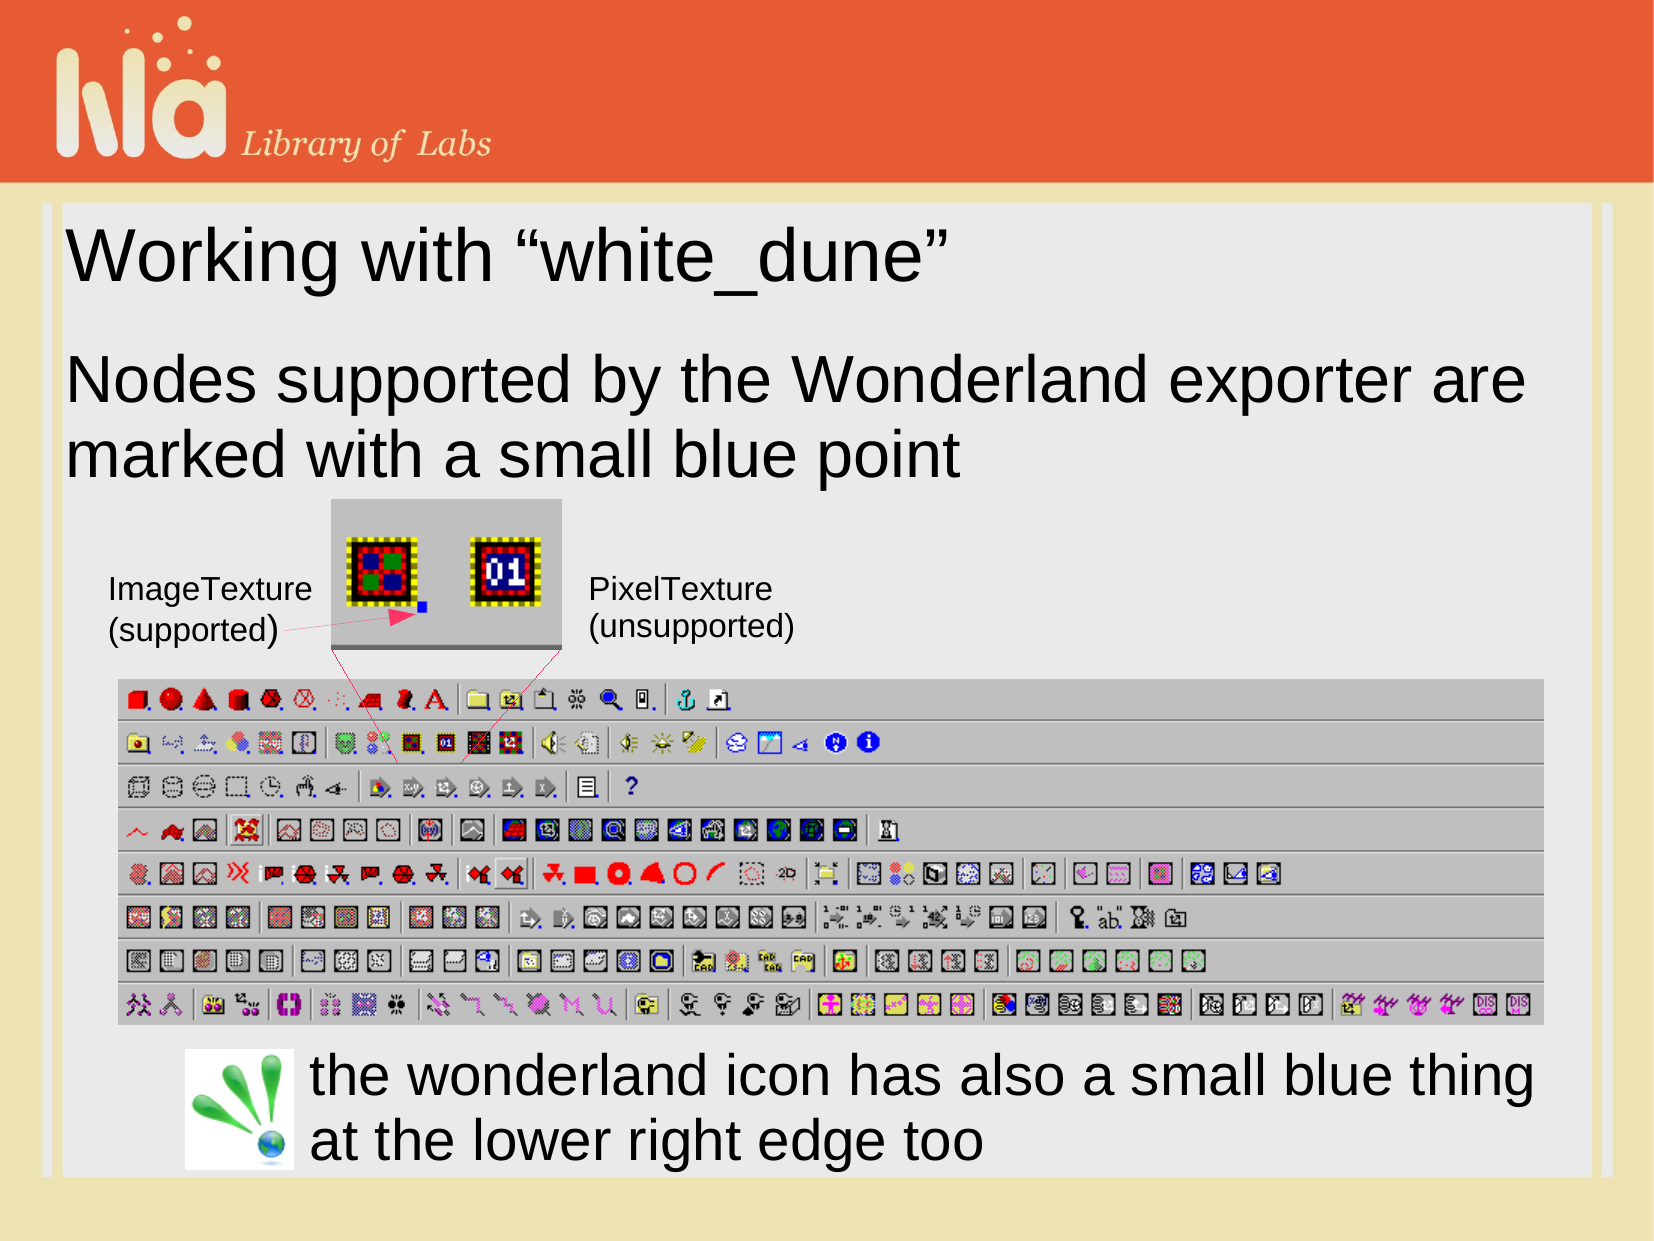

Working with “white_dune”
Nodes supported by the Wonderland exporter are marked with a small blue point
ImageTexture
(supported)
PixelTexture
(unsupported)
the wonderland icon has also a small blue thing at the lower right edge too